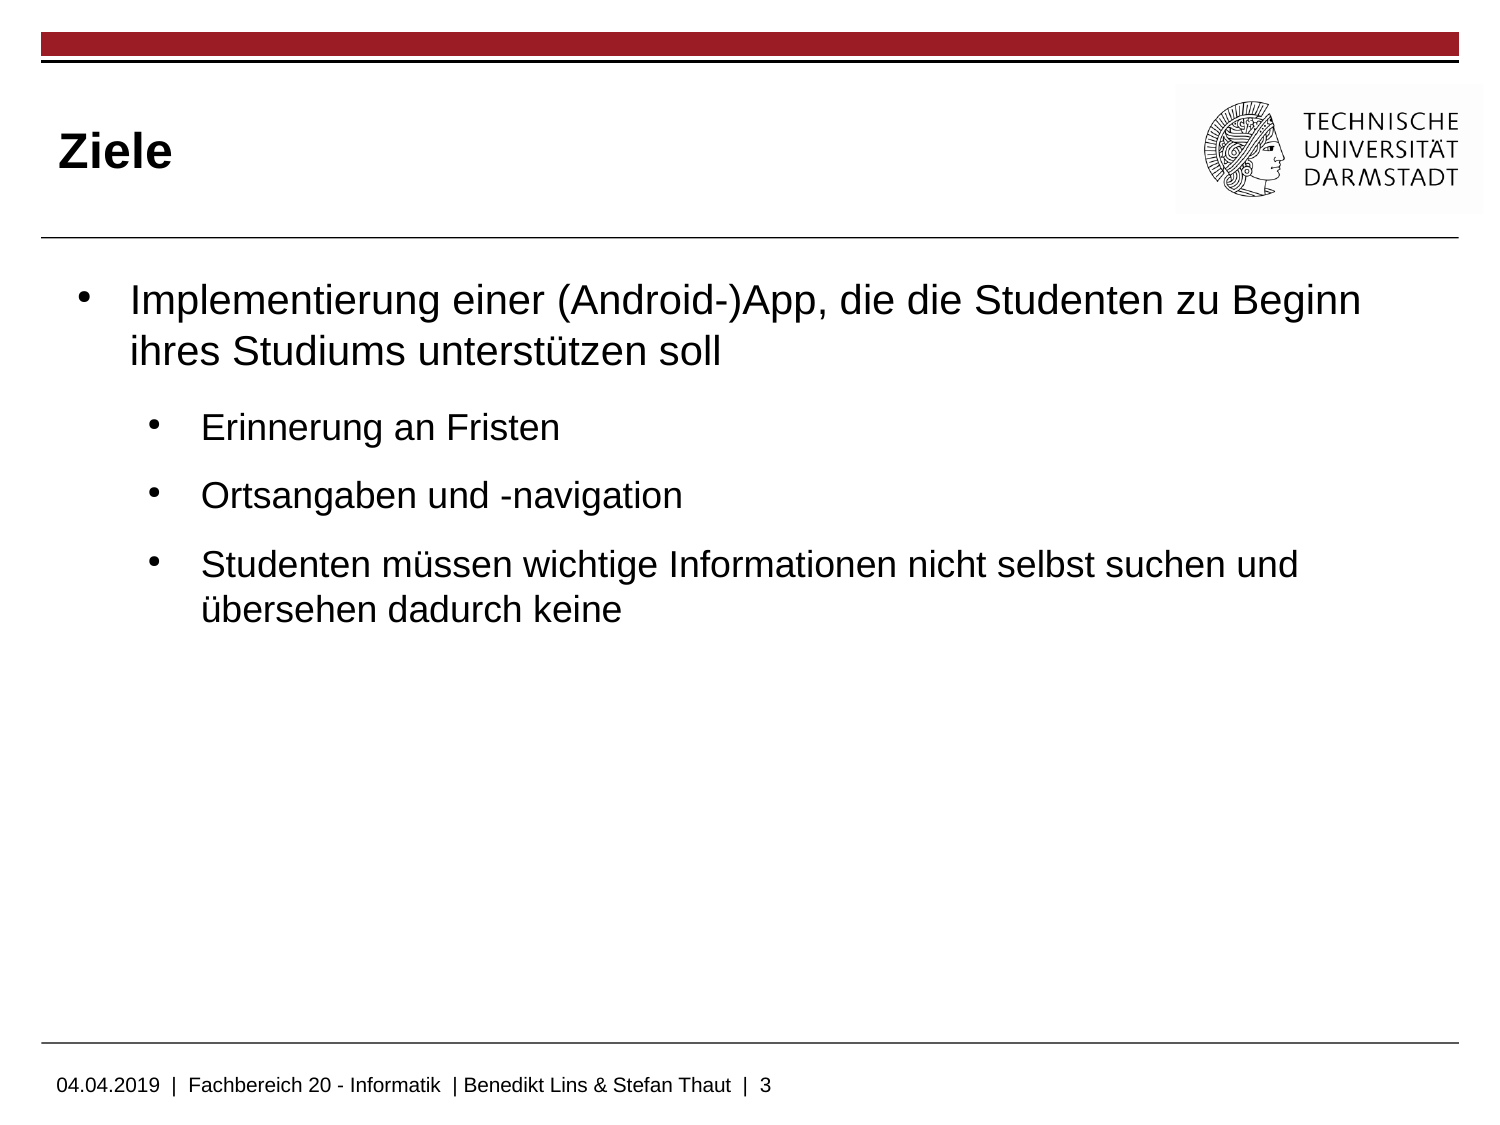

# Ziele
Implementierung einer (Android-)App, die die Studenten zu Beginn ihres Studiums unterstützen soll
Erinnerung an Fristen
Ortsangaben und -navigation
Studenten müssen wichtige Informationen nicht selbst suchen und übersehen dadurch keine